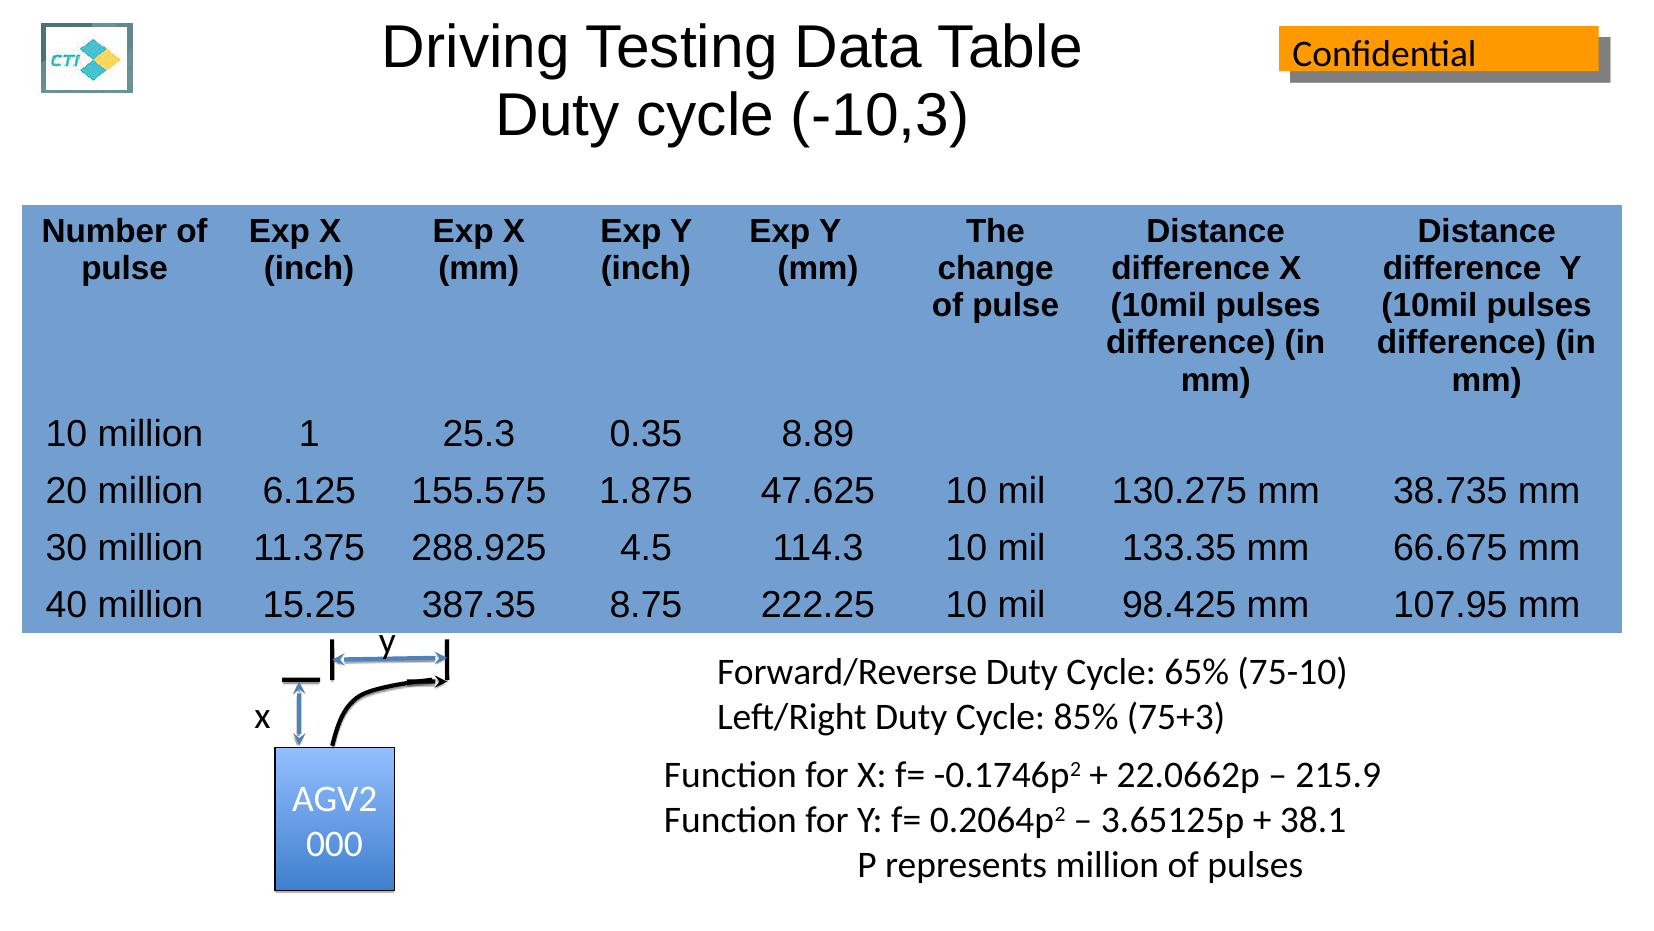

# Driving Testing Data Table Duty cycle (-10,3)
Confidential
| Number of pulse | Exp X (inch) | Exp X (mm) | Exp Y (inch) | Exp Y (mm) | The change of pulse | Distance difference X (10mil pulses difference) (in mm) | Distance difference Y (10mil pulses difference) (in mm) |
| --- | --- | --- | --- | --- | --- | --- | --- |
| 10 million | 1 | 25.3 | 0.35 | 8.89 | | | |
| 20 million | 6.125 | 155.575 | 1.875 | 47.625 | 10 mil | 130.275 mm | 38.735 mm |
| 30 million | 11.375 | 288.925 | 4.5 | 114.3 | 10 mil | 133.35 mm | 66.675 mm |
| 40 million | 15.25 | 387.35 | 8.75 | 222.25 | 10 mil | 98.425 mm | 107.95 mm |
y
Forward/Reverse Duty Cycle: 65% (75-10)
Left/Right Duty Cycle: 85% (75+3)
x
Function for X: f= -0.1746p2 + 22.0662p – 215.9
Function for Y: f= 0.2064p2 – 3.65125p + 38.1
P represents million of pulses
AGV2000